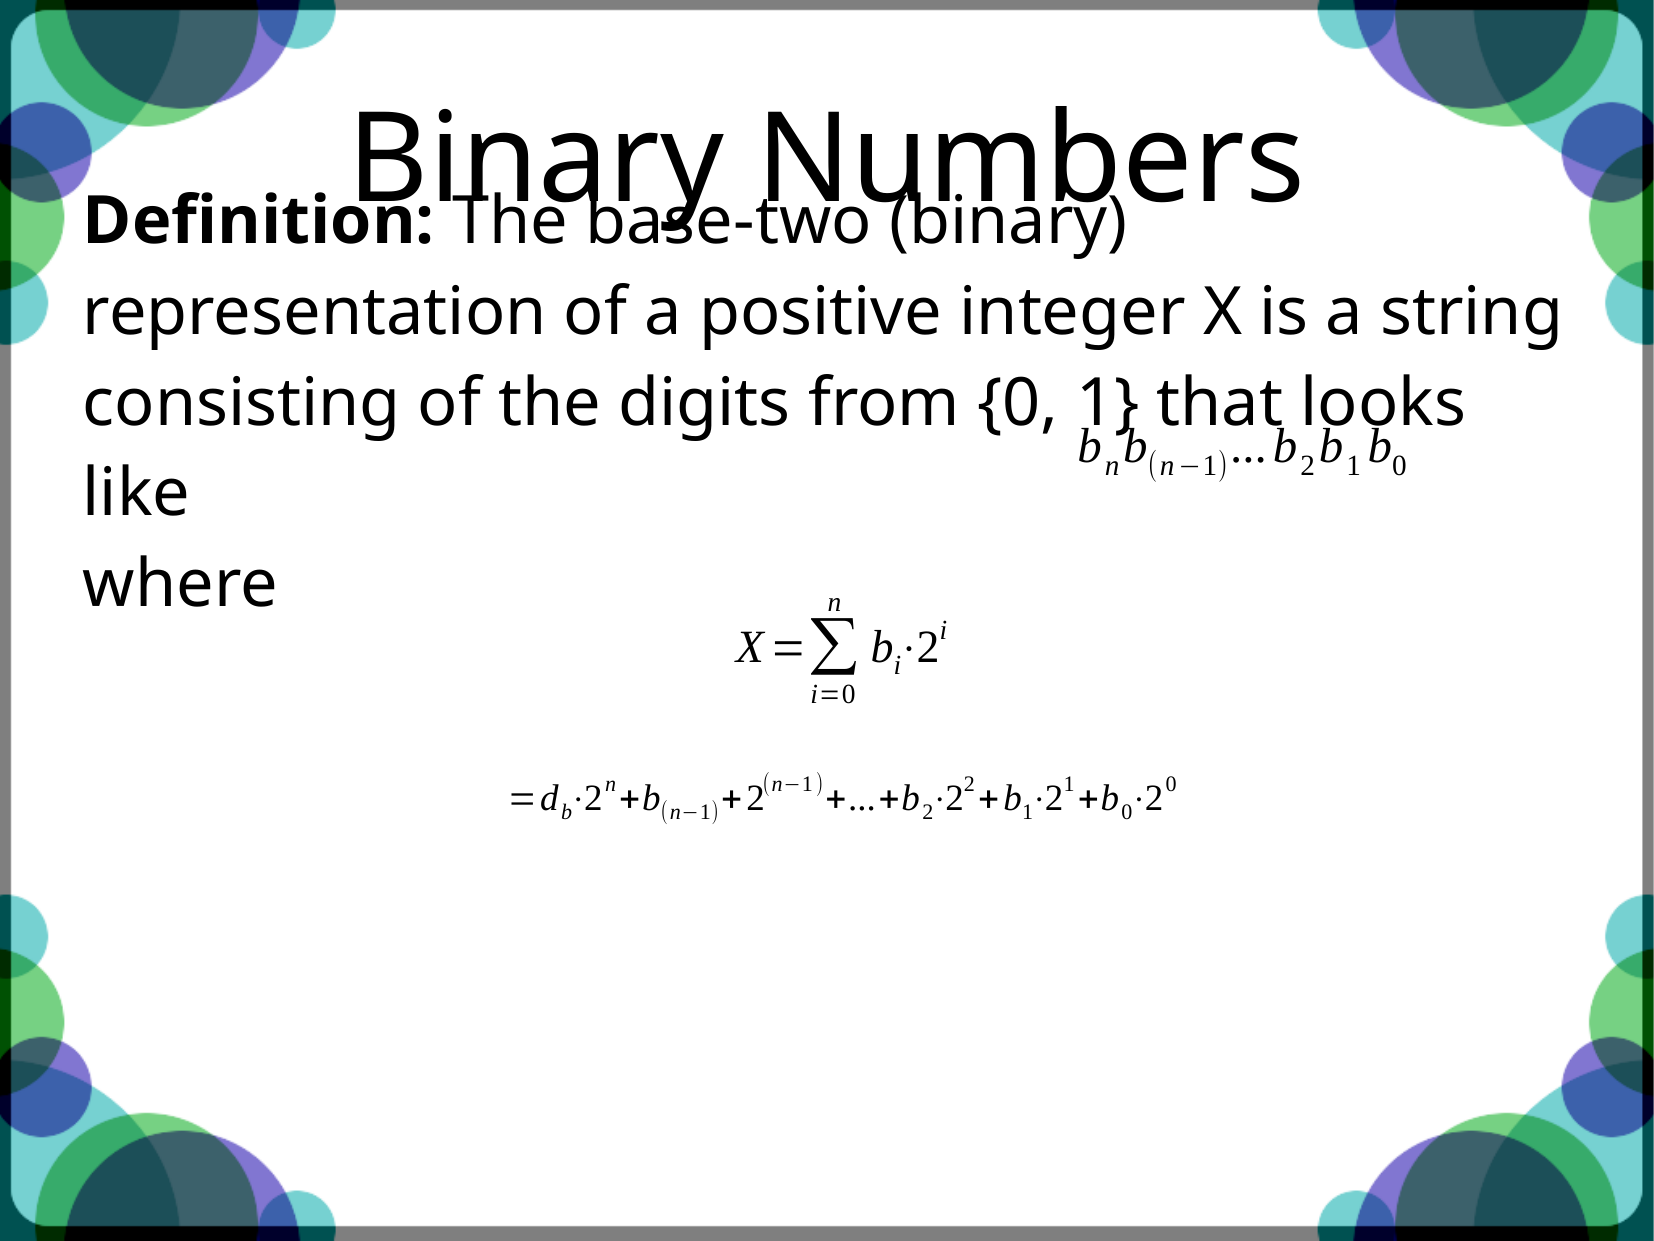

# Binary Numbers
Definition: The base-two (binary) representation of a positive integer X is a string consisting of the digits from {0, 1} that looks like
where